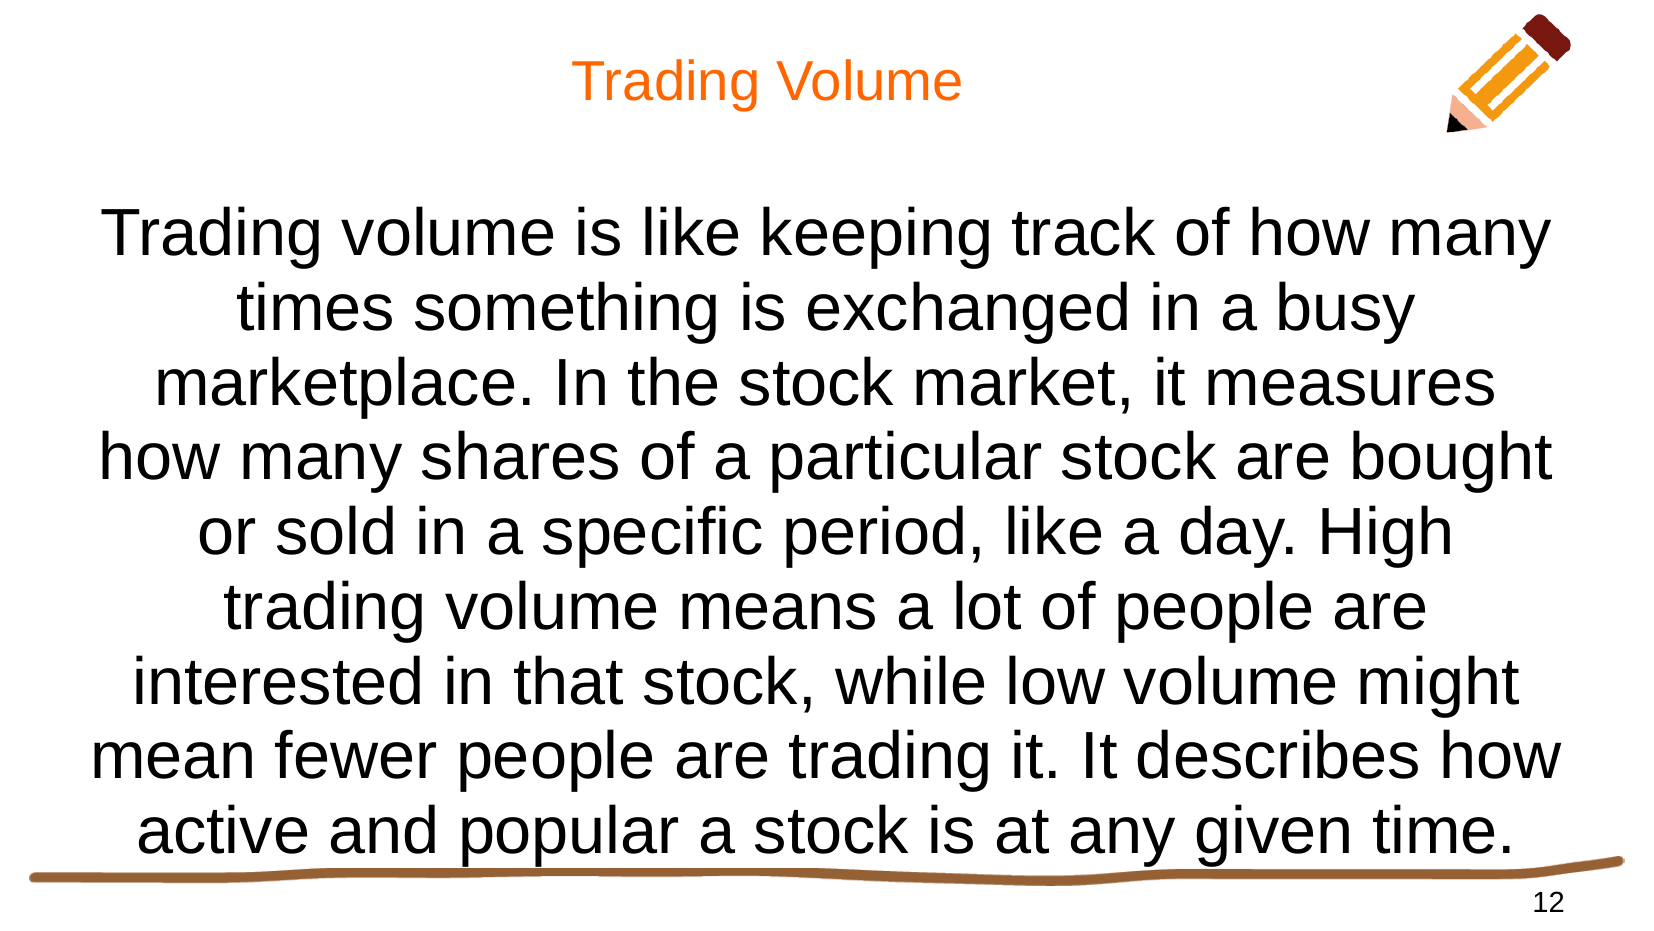

# Trading Volume
Trading volume is like keeping track of how many times something is exchanged in a busy marketplace. In the stock market, it measures how many shares of a particular stock are bought or sold in a specific period, like a day. High trading volume means a lot of people are interested in that stock, while low volume might mean fewer people are trading it. It describes how active and popular a stock is at any given time.
12